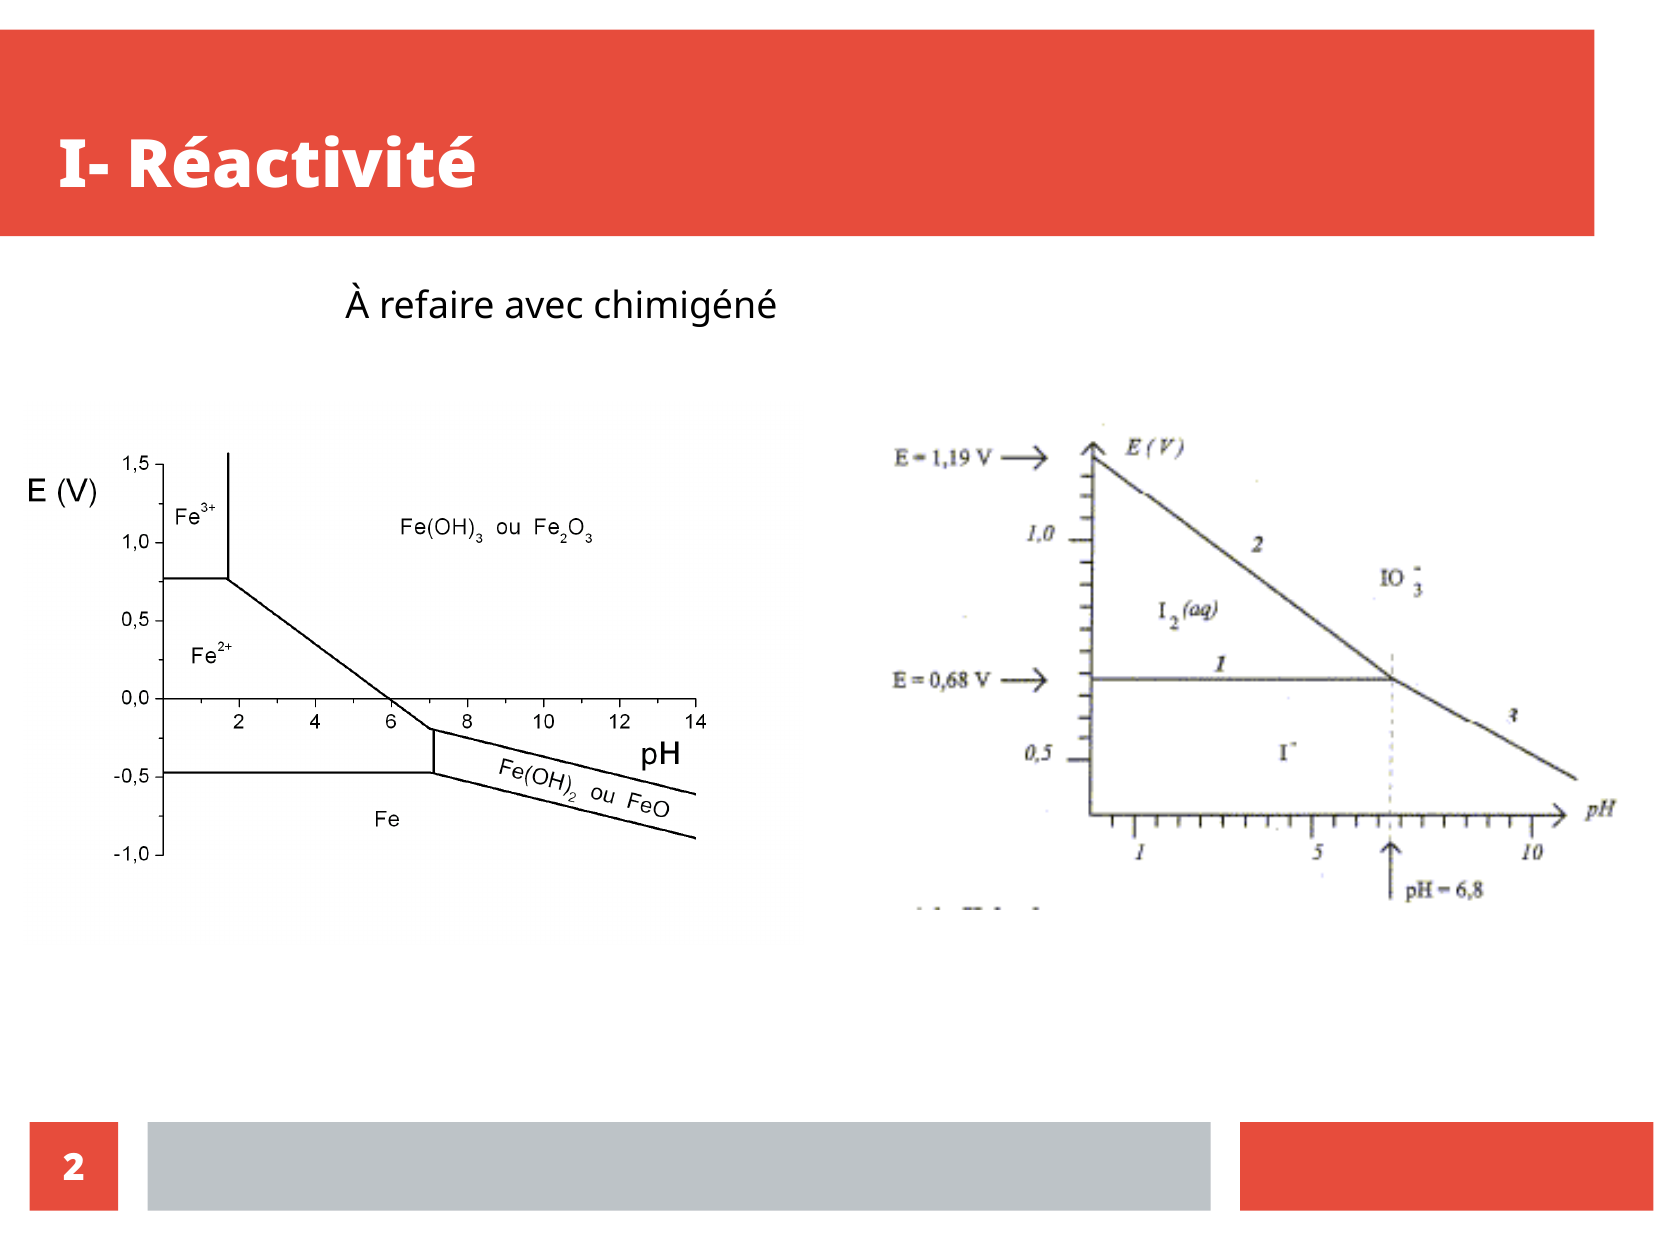

# I- Réactivité
À refaire avec chimigéné
2